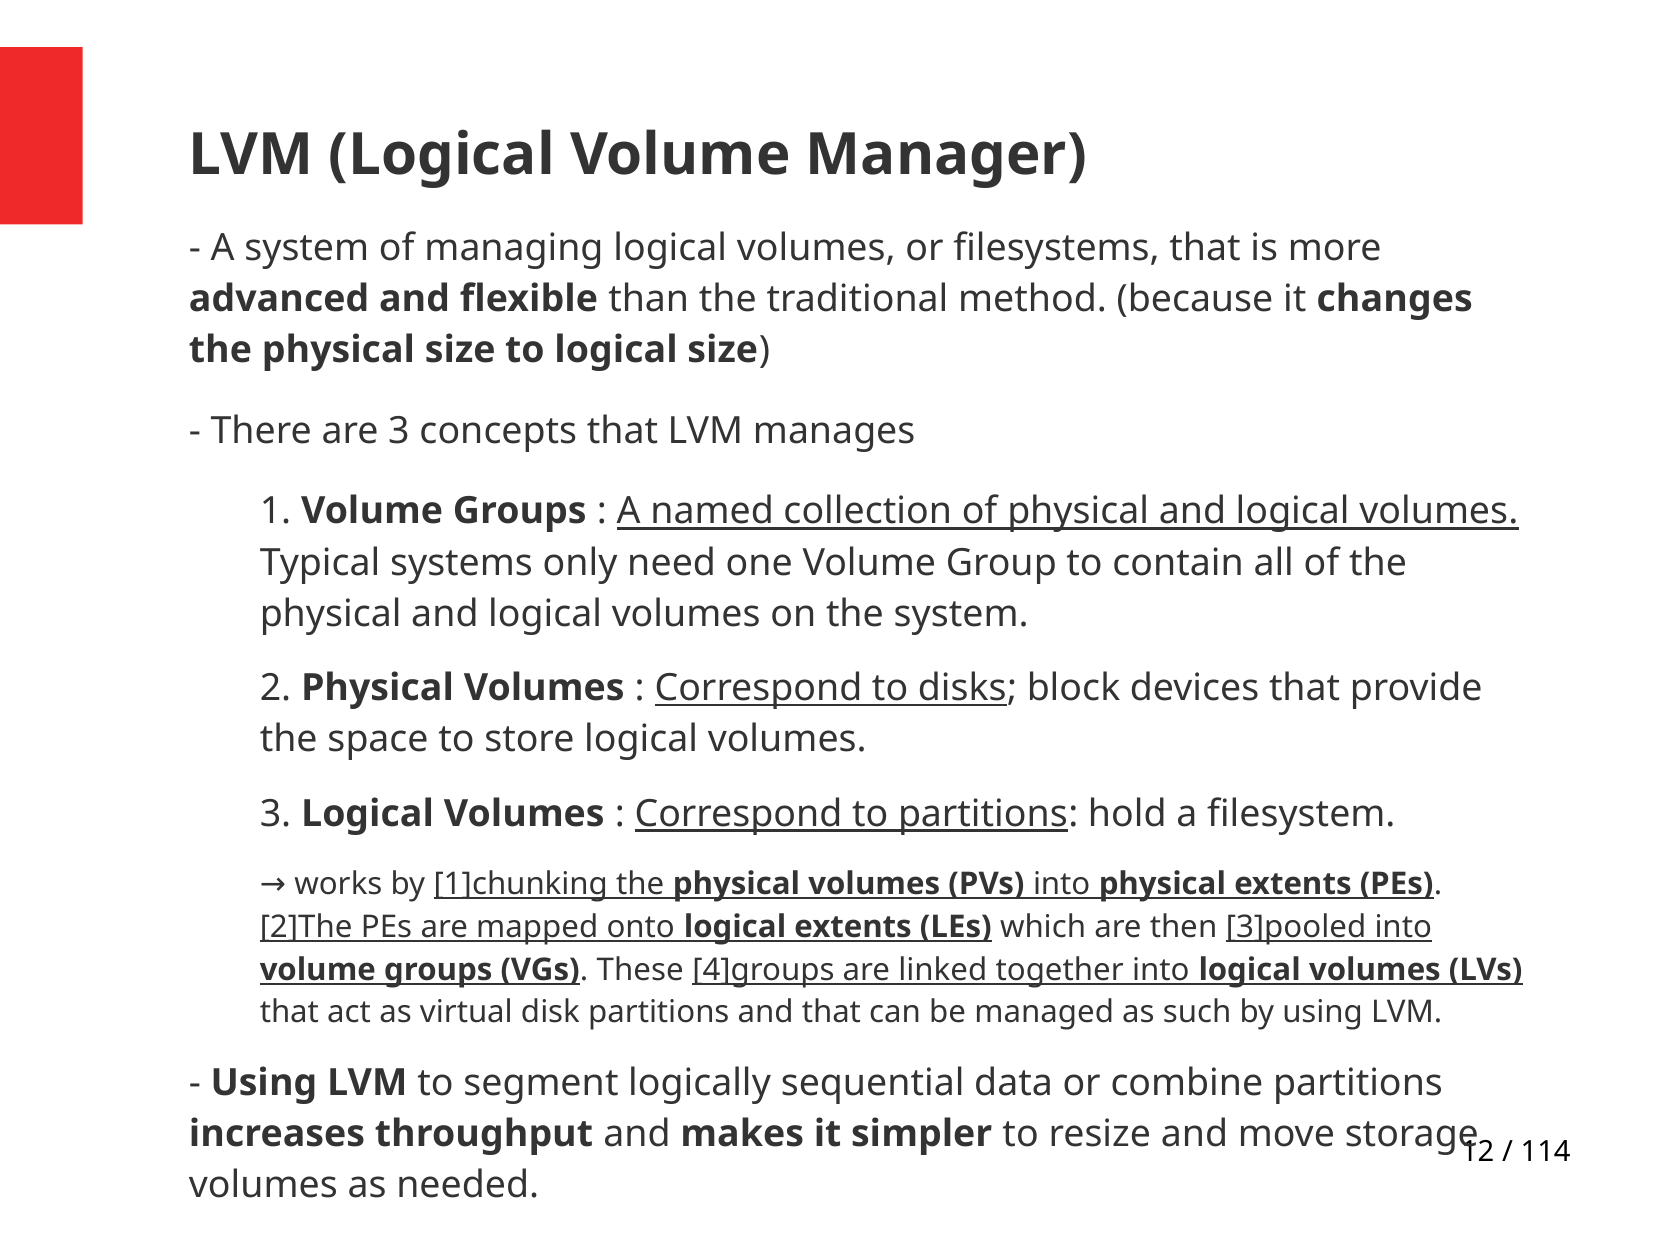

# LVM (Logical Volume Manager)
- A system of managing logical volumes, or filesystems, that is more advanced and flexible than the traditional method. (because it changes the physical size to logical size)
- There are 3 concepts that LVM manages
1. Volume Groups : A named collection of physical and logical volumes. Typical systems only need one Volume Group to contain all of the physical and logical volumes on the system.
2. Physical Volumes : Correspond to disks; block devices that provide the space to store logical volumes.
3. Logical Volumes : Correspond to partitions: hold a filesystem.
→ works by [1]chunking the physical volumes (PVs) into physical extents (PEs). [2]The PEs are mapped onto logical extents (LEs) which are then [3]pooled into volume groups (VGs). These [4]groups are linked together into logical volumes (LVs) that act as virtual disk partitions and that can be managed as such by using LVM.
- Using LVM to segment logically sequential data or combine partitions increases throughput and makes it simpler to resize and move storage volumes as needed.
12